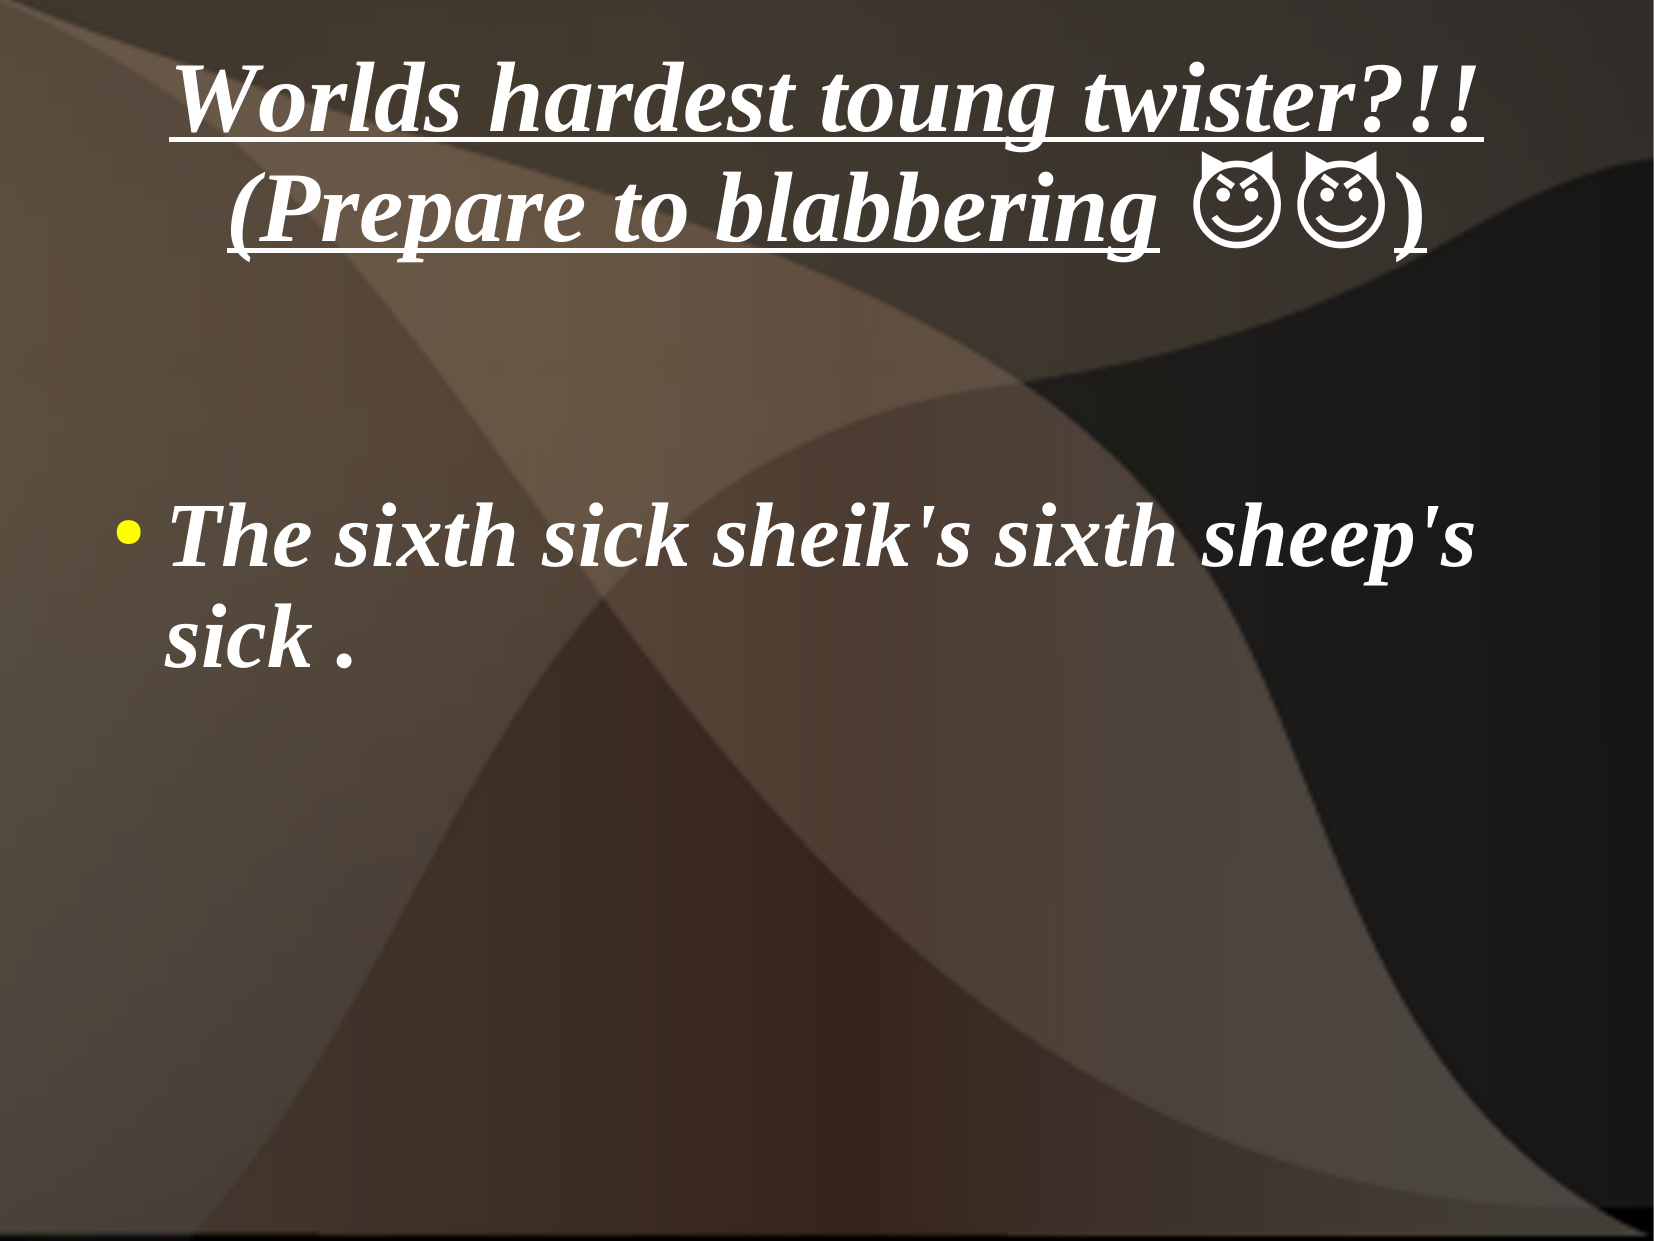

# Worlds hardest toung twister?!! (Prepare to blabbering 😈😈)
The sixth sick sheik's sixth sheep's sick .